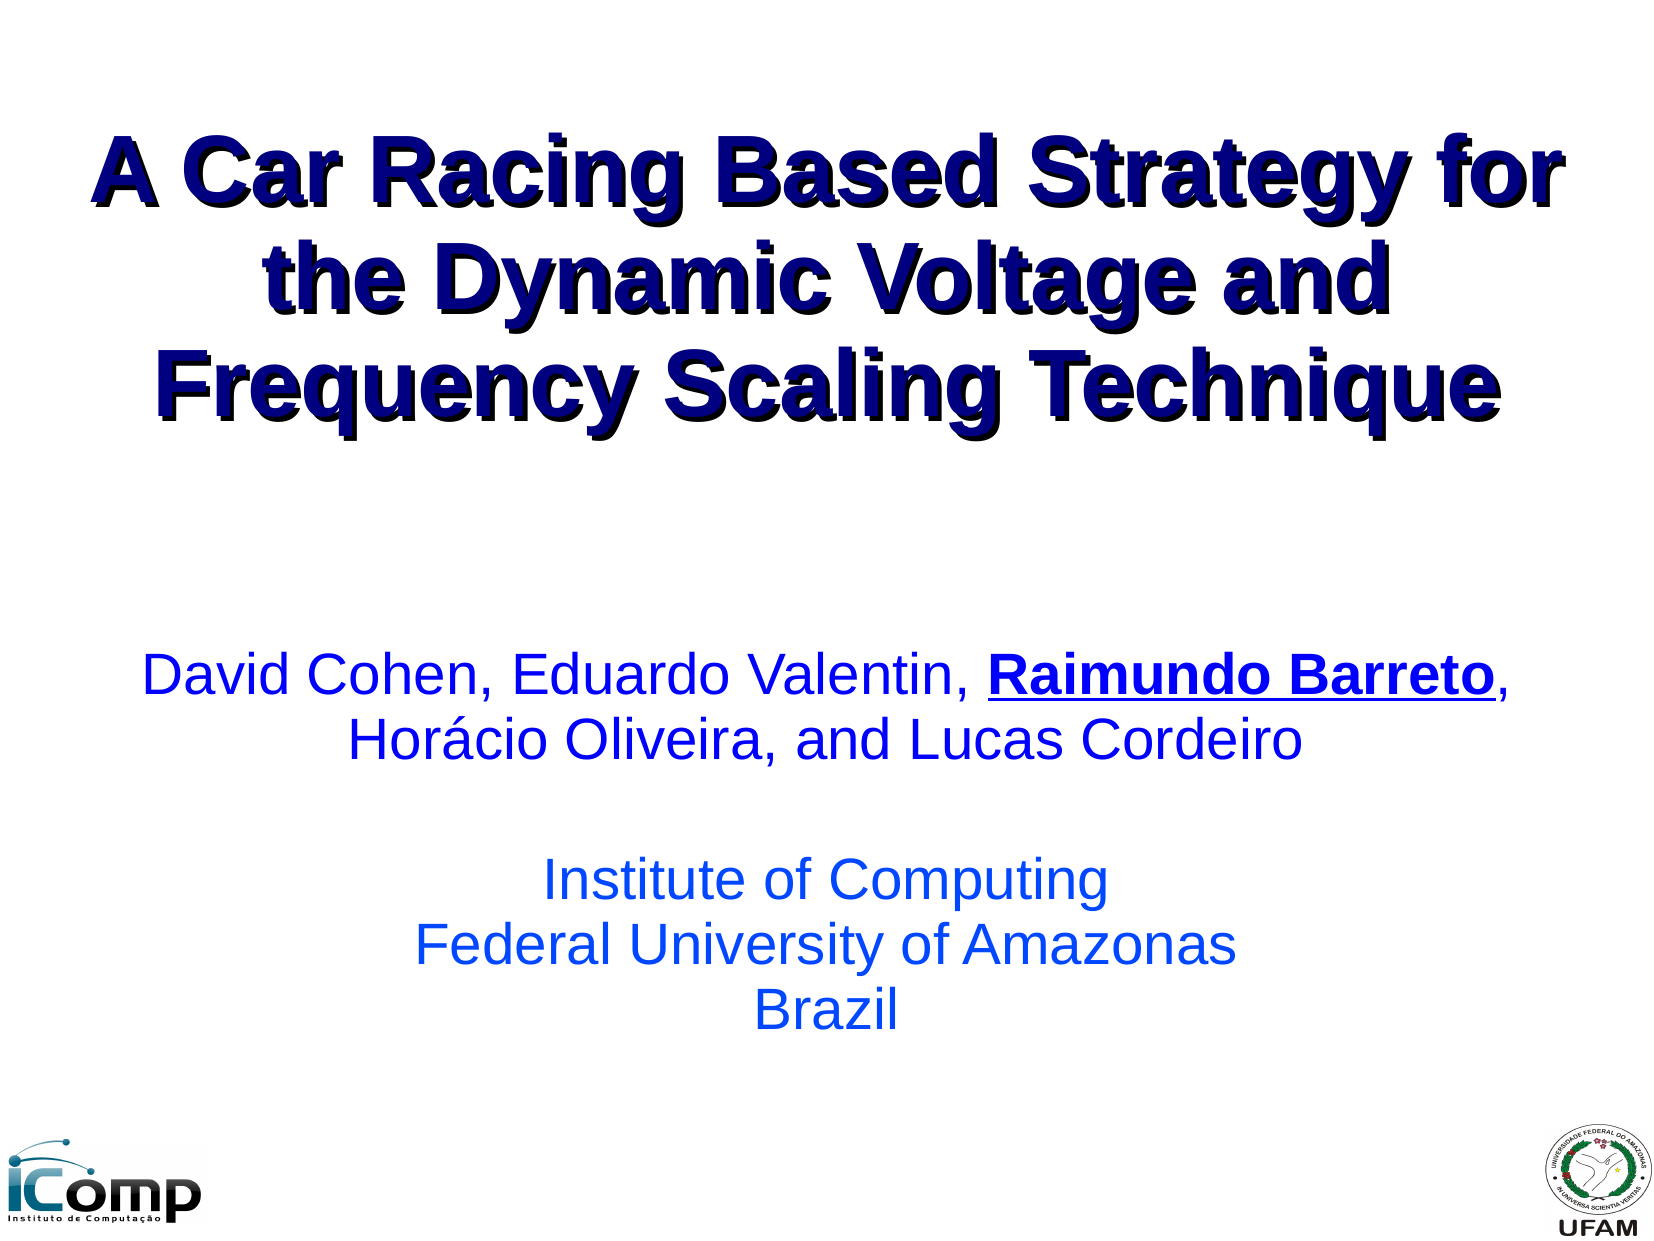

# A Car Racing Based Strategy for the Dynamic Voltage and Frequency Scaling Technique
David Cohen, Eduardo Valentin, Raimundo Barreto, Horácio Oliveira, and Lucas Cordeiro
Institute of Computing
Federal University of Amazonas
Brazil